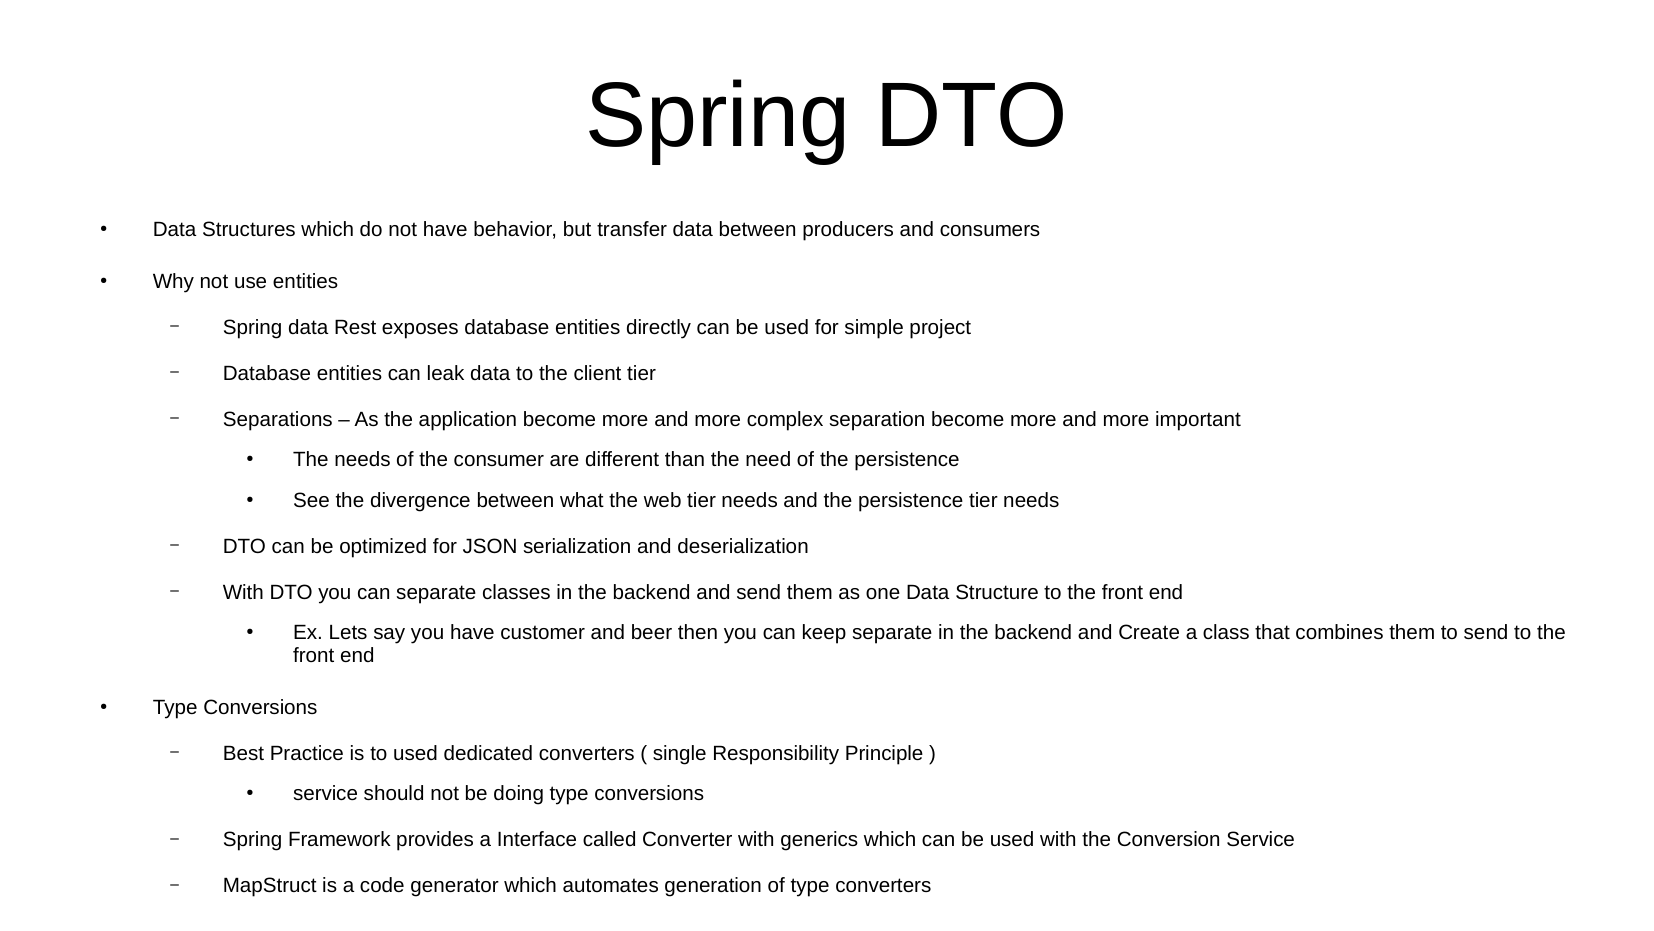

# Spring DTO
Data Structures which do not have behavior, but transfer data between producers and consumers
Why not use entities
Spring data Rest exposes database entities directly can be used for simple project
Database entities can leak data to the client tier
Separations – As the application become more and more complex separation become more and more important
The needs of the consumer are different than the need of the persistence
See the divergence between what the web tier needs and the persistence tier needs
DTO can be optimized for JSON serialization and deserialization
With DTO you can separate classes in the backend and send them as one Data Structure to the front end
Ex. Lets say you have customer and beer then you can keep separate in the backend and Create a class that combines them to send to the front end
Type Conversions
Best Practice is to used dedicated converters ( single Responsibility Principle )
service should not be doing type conversions
Spring Framework provides a Interface called Converter with generics which can be used with the Conversion Service
MapStruct is a code generator which automates generation of type converters